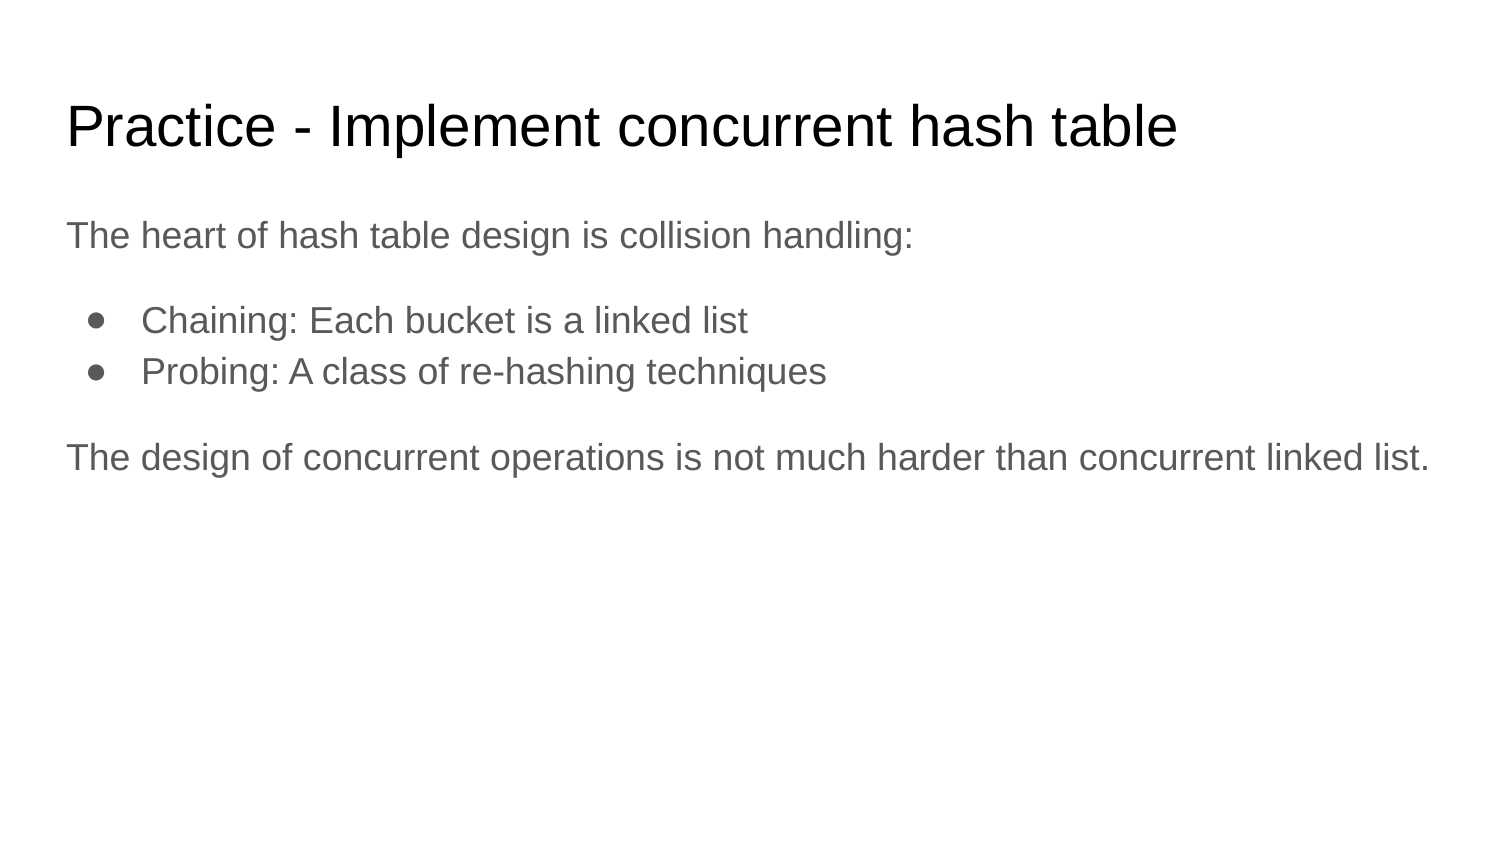

# Practice - Implement concurrent hash table
The heart of hash table design is collision handling:
Chaining: Each bucket is a linked list
Probing: A class of re-hashing techniques
The design of concurrent operations is not much harder than concurrent linked list.